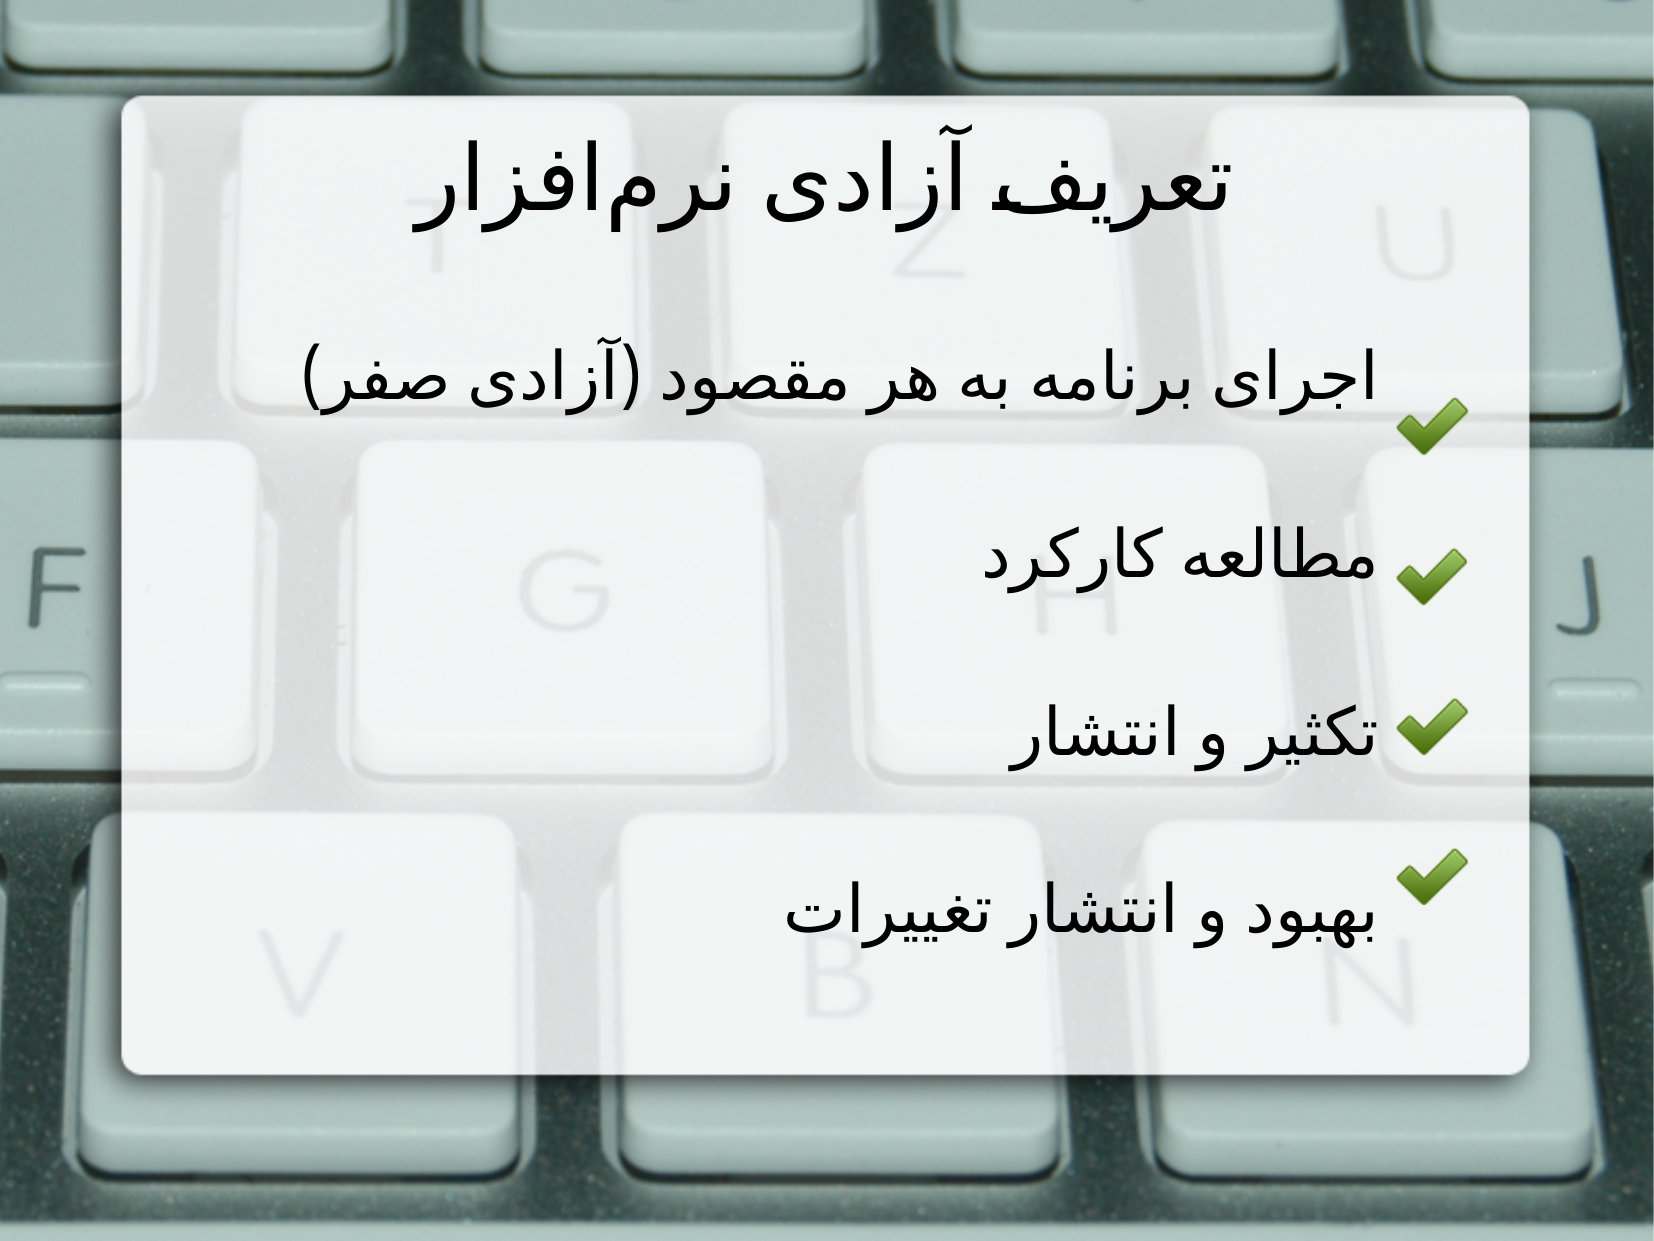

# تعریف آزادی نرم‌افزار
اجرای برنامه به هر مقصود (آزادی صفر)
	مطالعه کارکرد
	تکثیر و انتشار
	بهبود و انتشار تغییرات